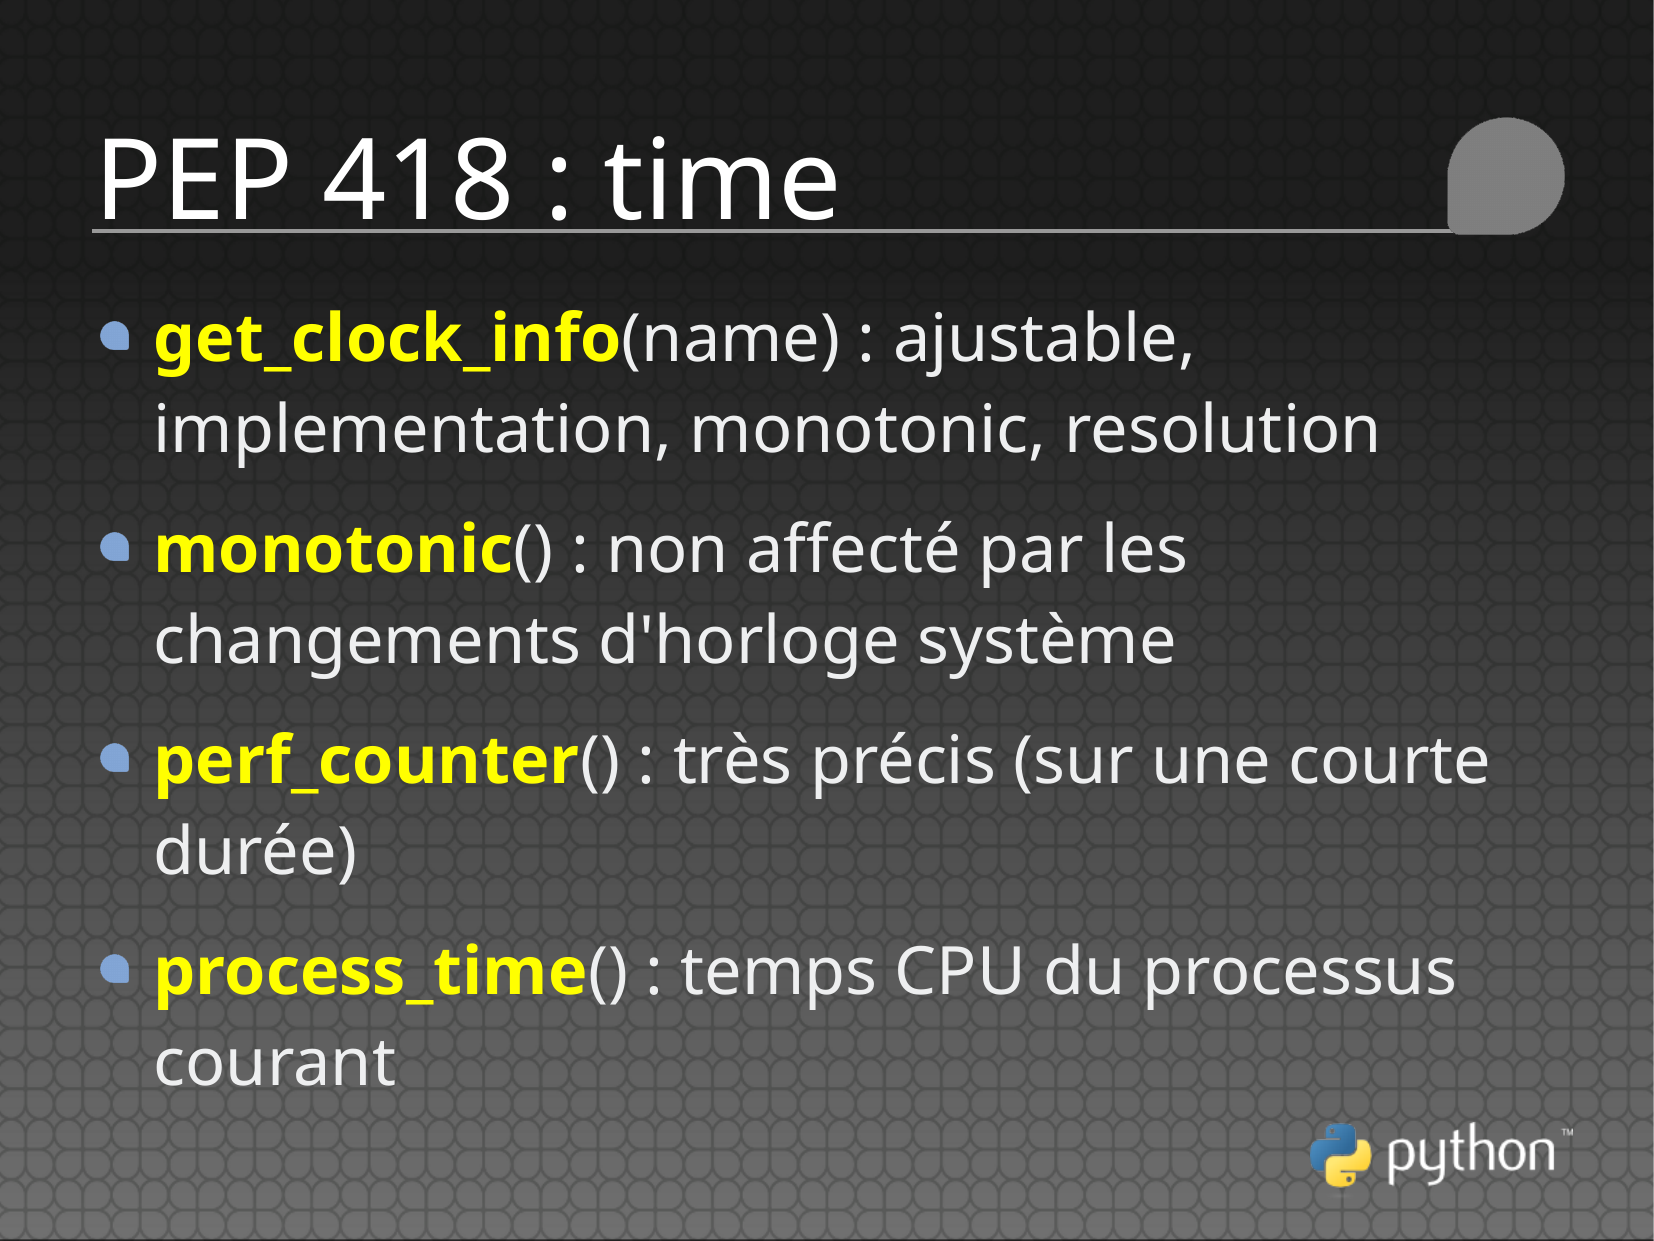

PEP 418 : time
# get_clock_info(name) : ajustable, implementation, monotonic, resolution
monotonic() : non affecté par les changements d'horloge système
perf_counter() : très précis (sur une courte durée)
process_time() : temps CPU du processus courant